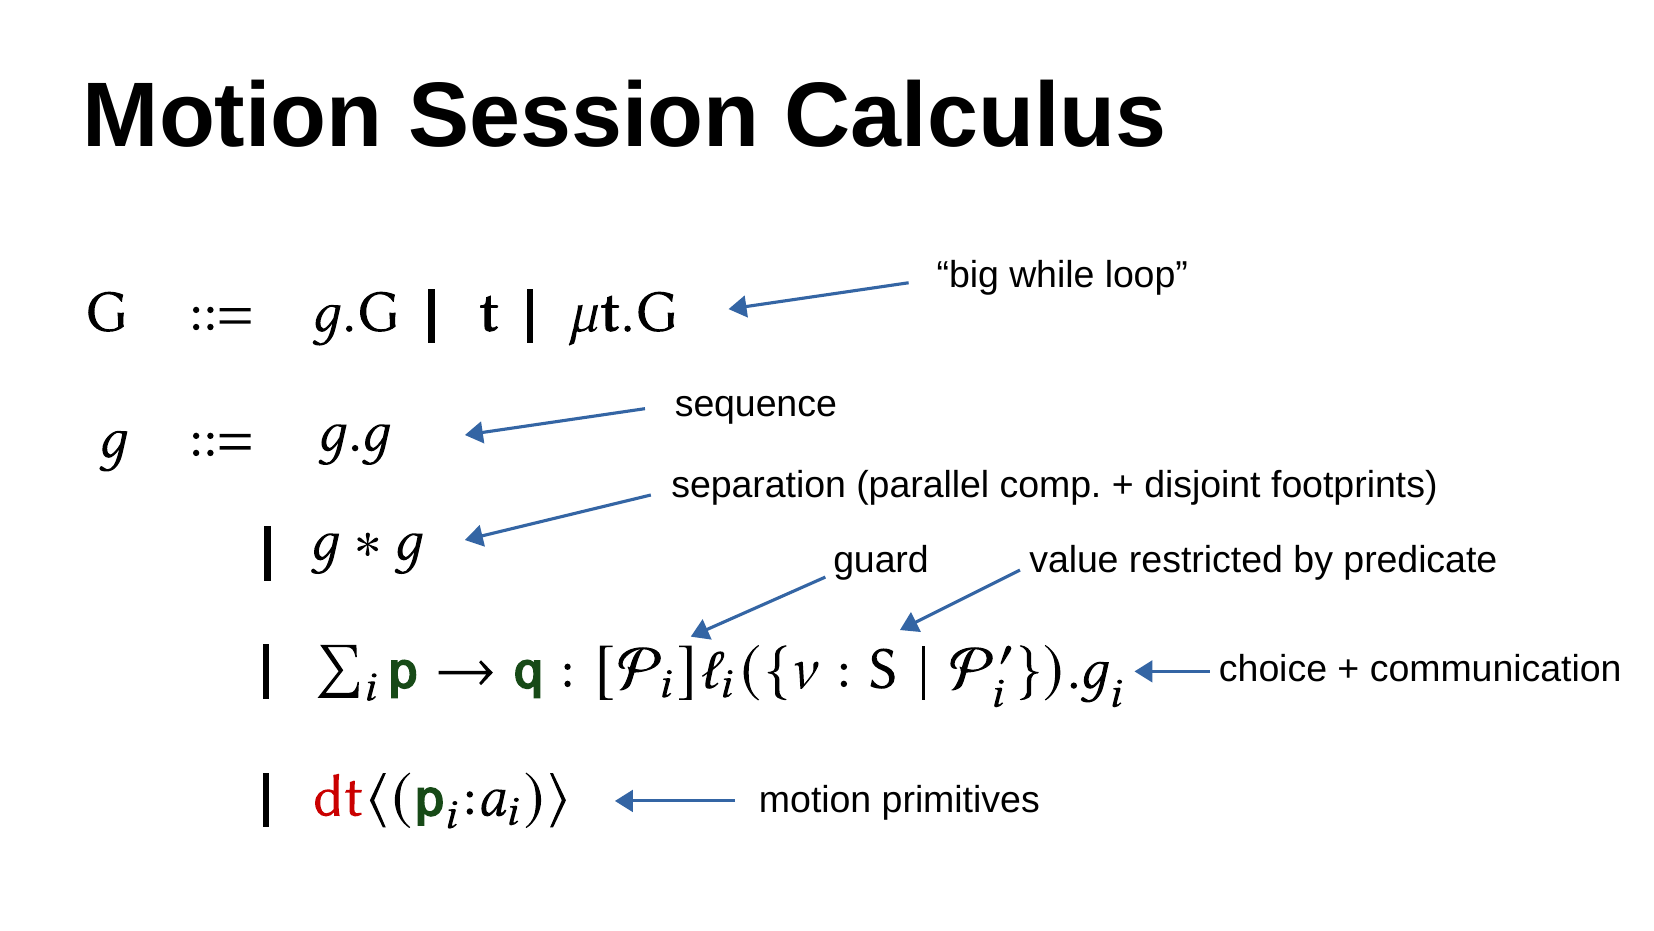

# Motion Session Calculus
“big while loop”
sequence
separation (parallel comp. + disjoint footprints)
guard
value restricted by predicate
choice + communication
motion primitives